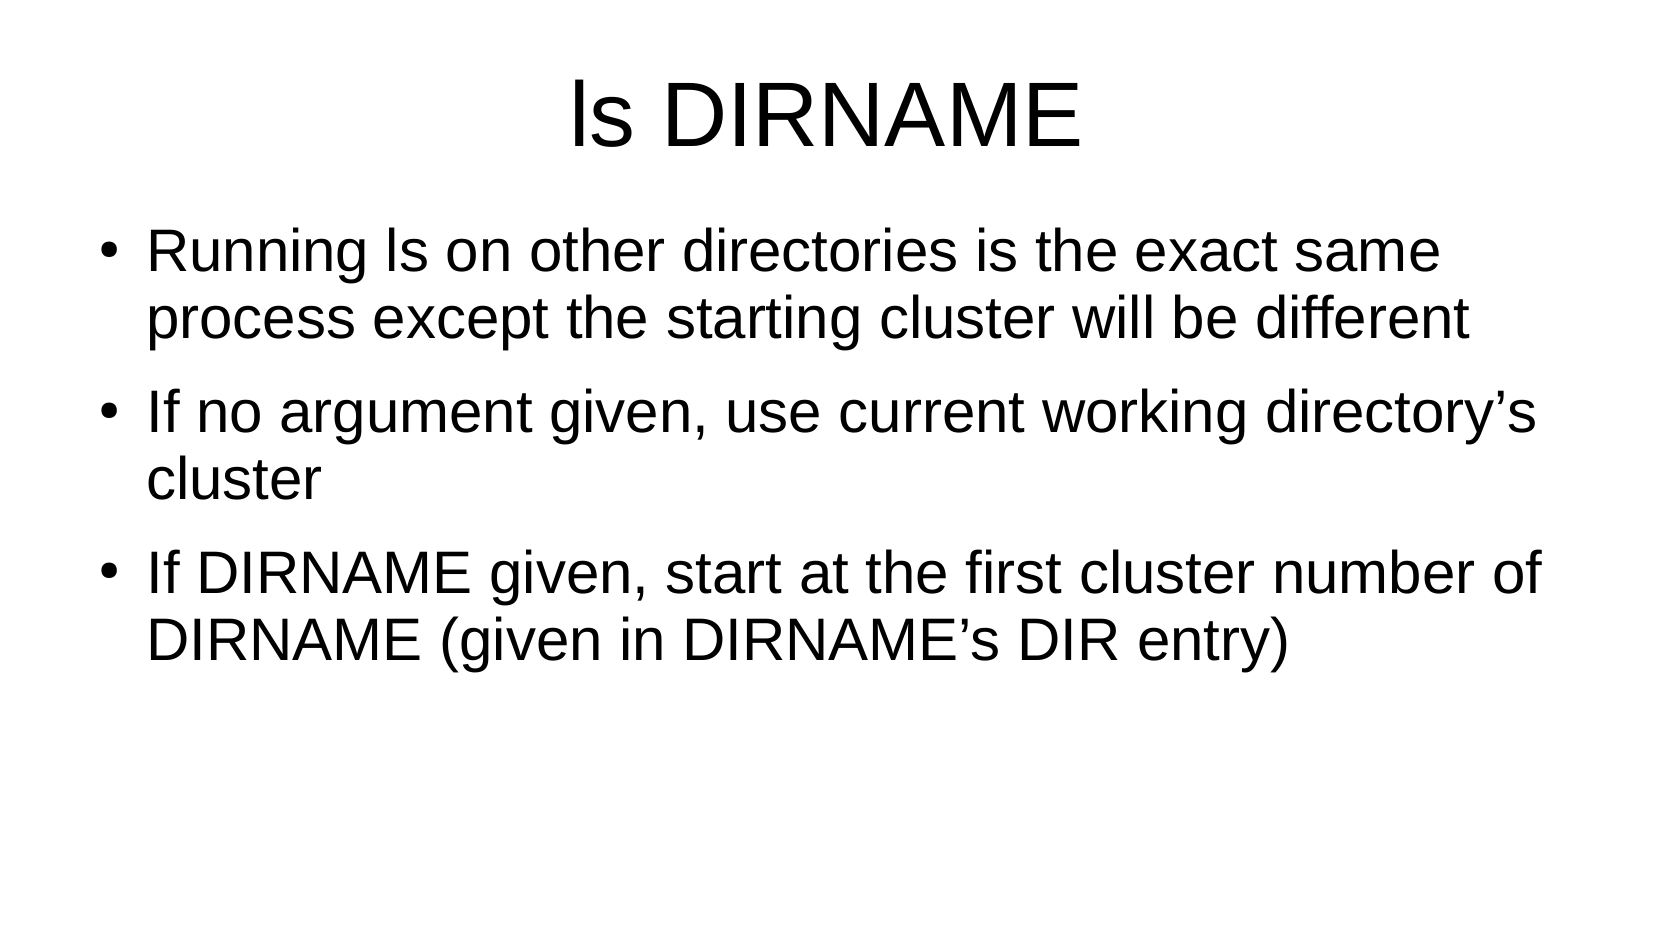

# ls DIRNAME
Running ls on other directories is the exact same process except the starting cluster will be different
If no argument given, use current working directory’s cluster
If DIRNAME given, start at the first cluster number of DIRNAME (given in DIRNAME’s DIR entry)